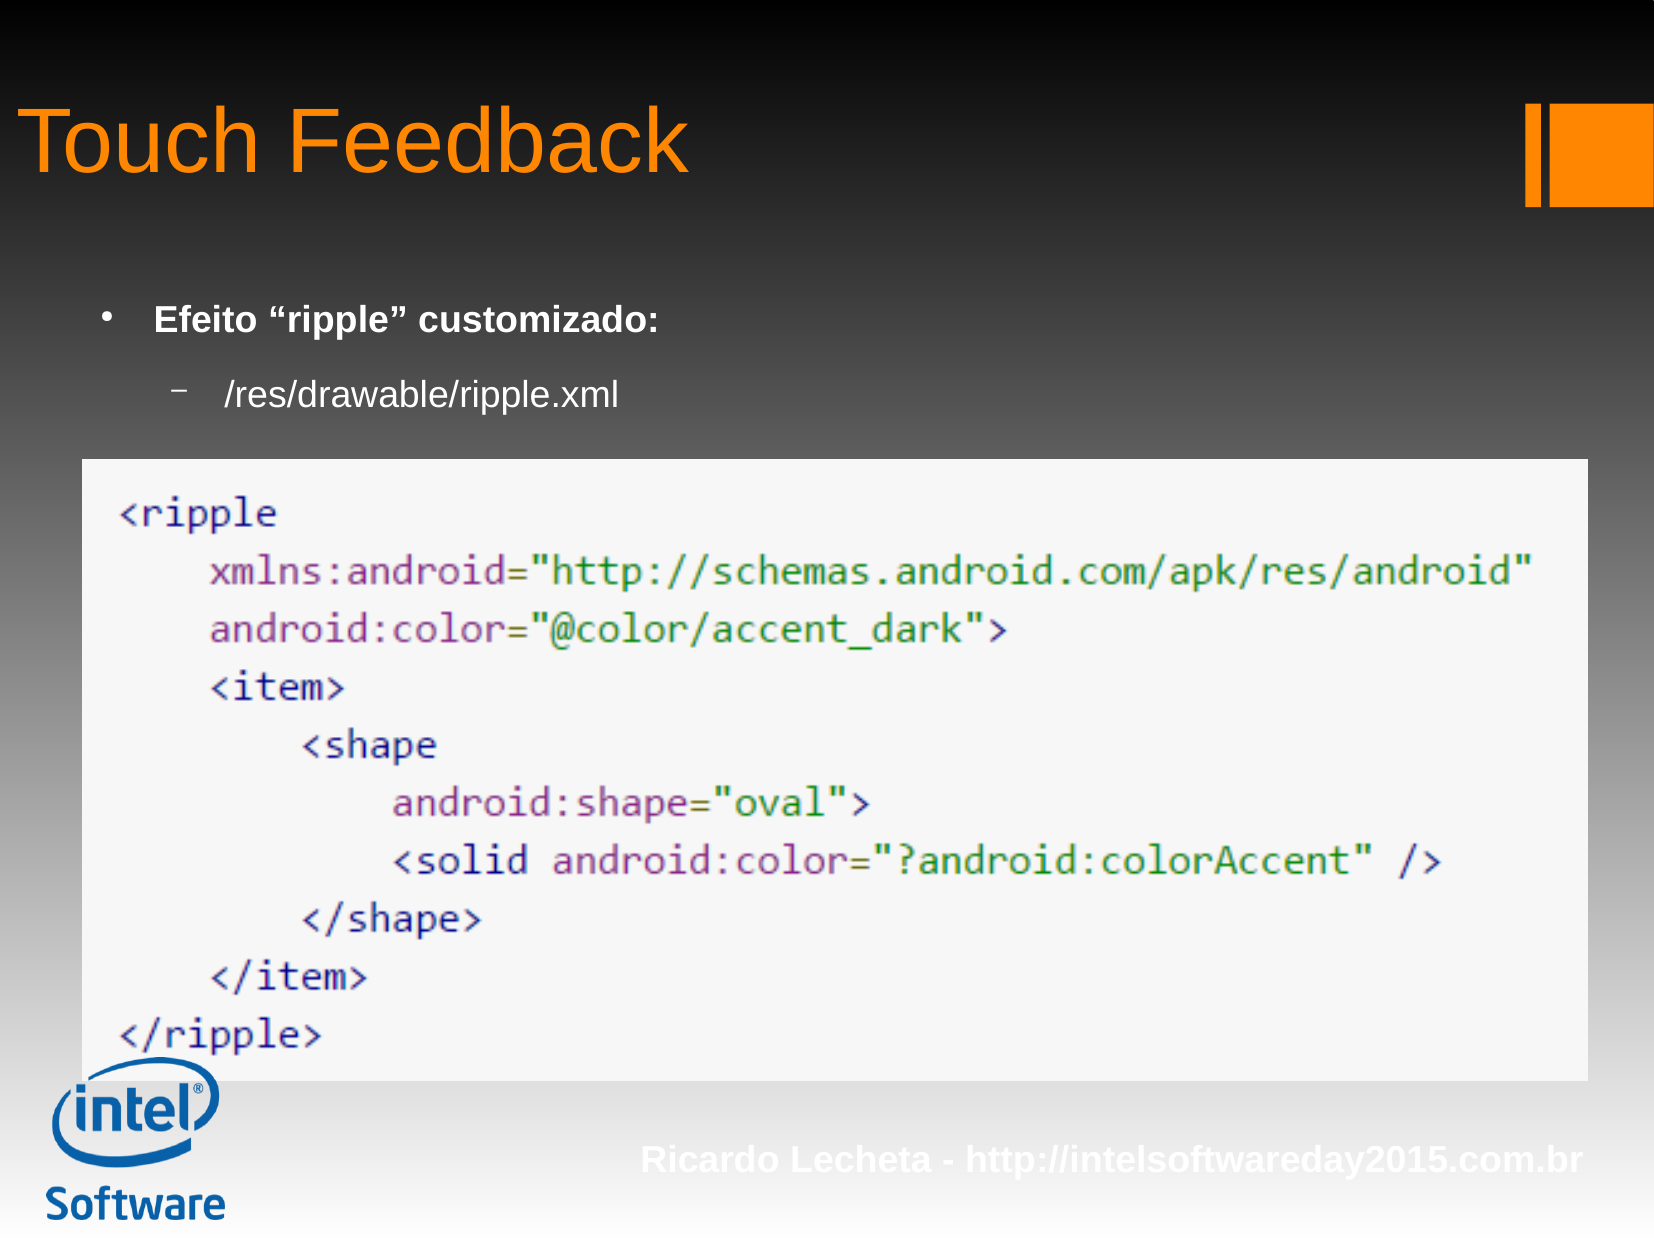

# Touch Feedback
Efeito “ripple” customizado:
/res/drawable/ripple.xml
Ricardo Lecheta - http://intelsoftwareday2015.com.br